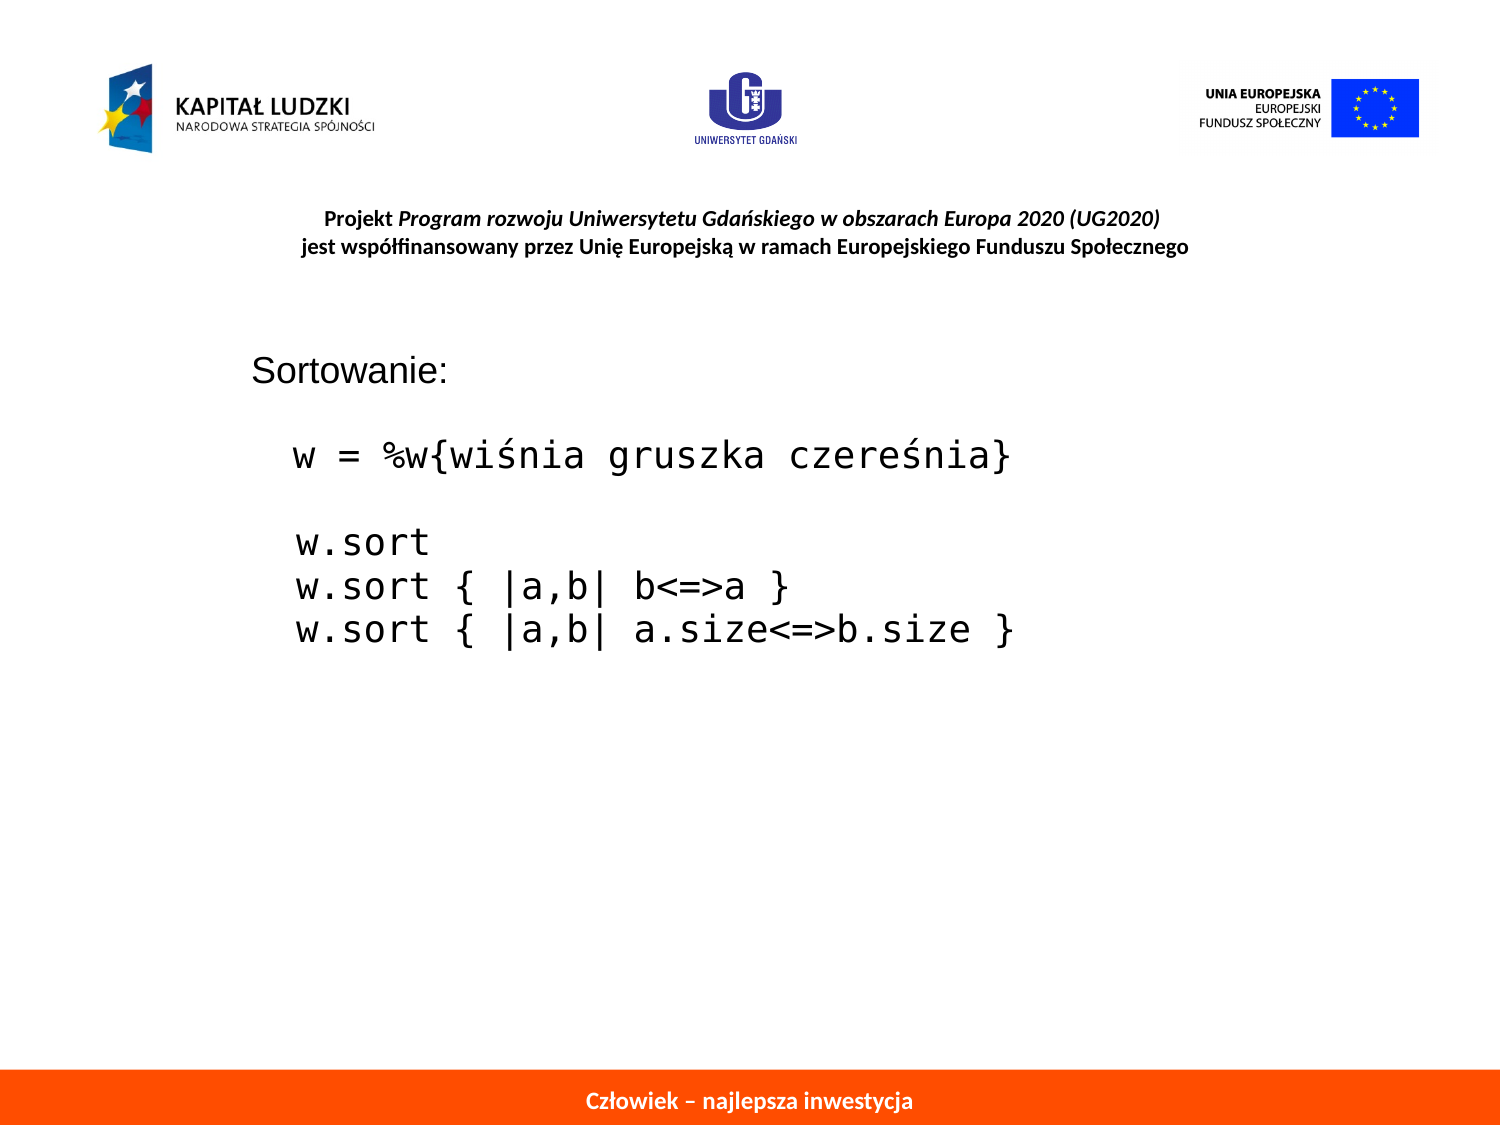

Projekt Program rozwoju Uniwersytetu Gdańskiego w obszarach Europa 2020 (UG2020)
jest współfinansowany przez Unię Europejską w ramach Europejskiego Funduszu Społecznego
Sortowanie:
 w = %w{wiśnia gruszka czereśnia}
 w.sort
 w.sort { |a,b| b<=>a }
 w.sort { |a,b| a.size<=>b.size }
Człowiek – najlepsza inwestycja